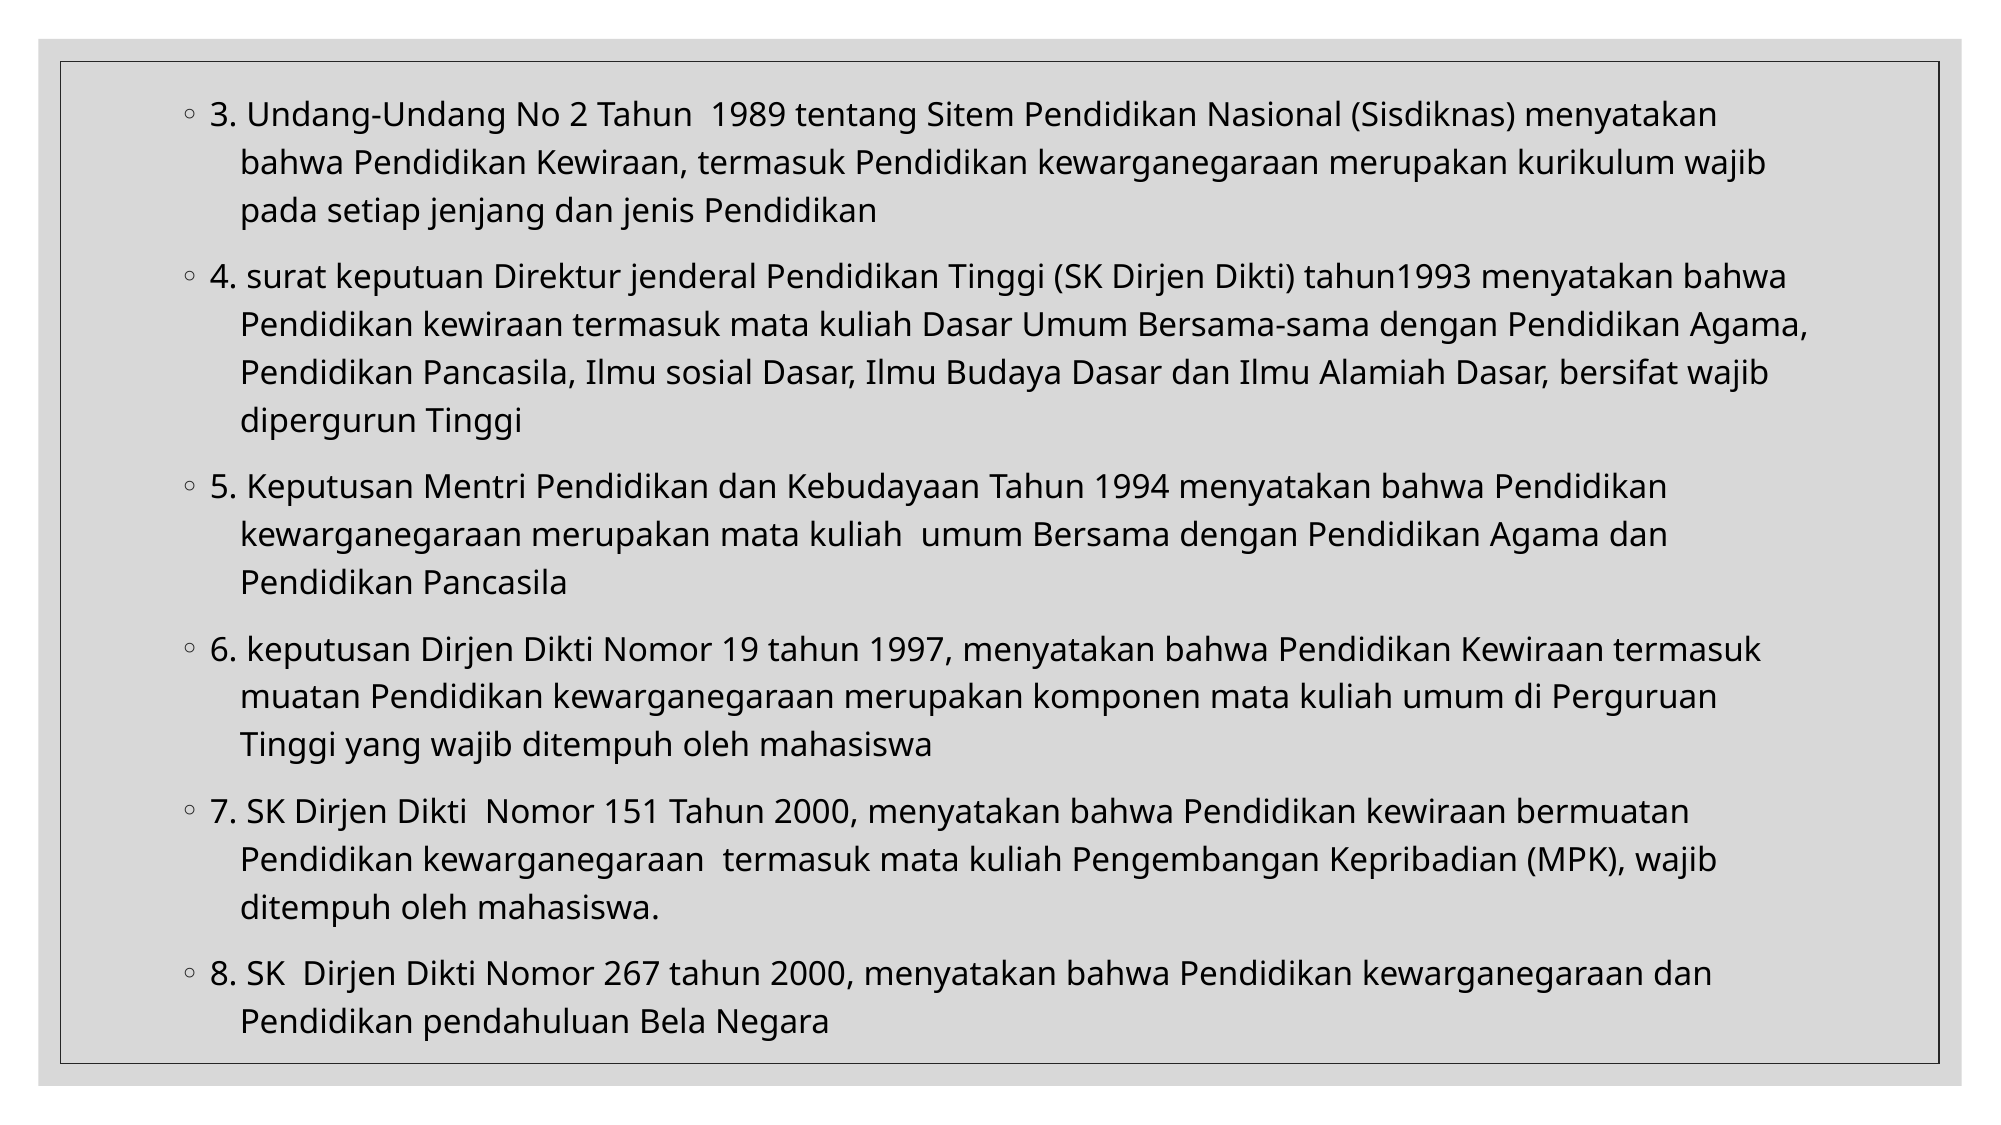

# 3. Undang-Undang No 2 Tahun 1989 tentang Sitem Pendidikan Nasional (Sisdiknas) menyatakan bahwa Pendidikan Kewiraan, termasuk Pendidikan kewarganegaraan merupakan kurikulum wajib pada setiap jenjang dan jenis Pendidikan
4. surat keputuan Direktur jenderal Pendidikan Tinggi (SK Dirjen Dikti) tahun1993 menyatakan bahwa Pendidikan kewiraan termasuk mata kuliah Dasar Umum Bersama-sama dengan Pendidikan Agama, Pendidikan Pancasila, Ilmu sosial Dasar, Ilmu Budaya Dasar dan Ilmu Alamiah Dasar, bersifat wajib dipergurun Tinggi
5. Keputusan Mentri Pendidikan dan Kebudayaan Tahun 1994 menyatakan bahwa Pendidikan kewarganegaraan merupakan mata kuliah umum Bersama dengan Pendidikan Agama dan Pendidikan Pancasila
6. keputusan Dirjen Dikti Nomor 19 tahun 1997, menyatakan bahwa Pendidikan Kewiraan termasuk muatan Pendidikan kewarganegaraan merupakan komponen mata kuliah umum di Perguruan Tinggi yang wajib ditempuh oleh mahasiswa
7. SK Dirjen Dikti Nomor 151 Tahun 2000, menyatakan bahwa Pendidikan kewiraan bermuatan Pendidikan kewarganegaraan termasuk mata kuliah Pengembangan Kepribadian (MPK), wajib ditempuh oleh mahasiswa.
8. SK Dirjen Dikti Nomor 267 tahun 2000, menyatakan bahwa Pendidikan kewarganegaraan dan Pendidikan pendahuluan Bela Negara